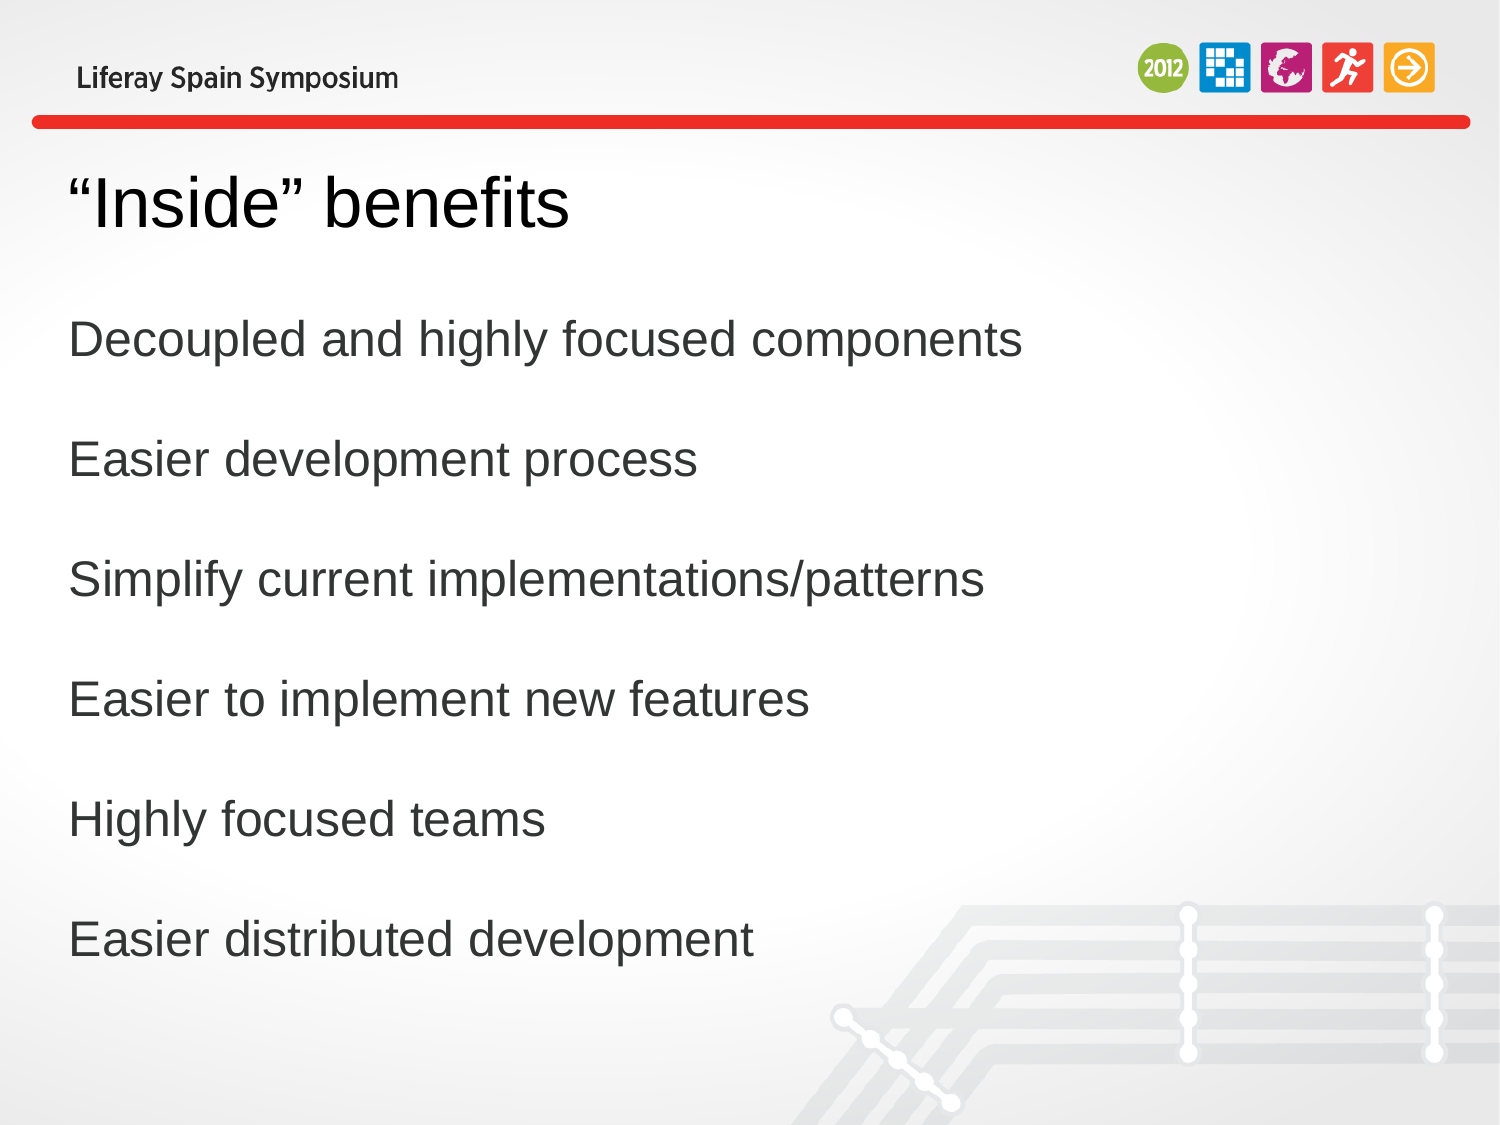

# “Inside” benefits
Decoupled and highly focused components
Easier development process
Simplify current implementations/patterns
Easier to implement new features
Highly focused teams
Easier distributed development